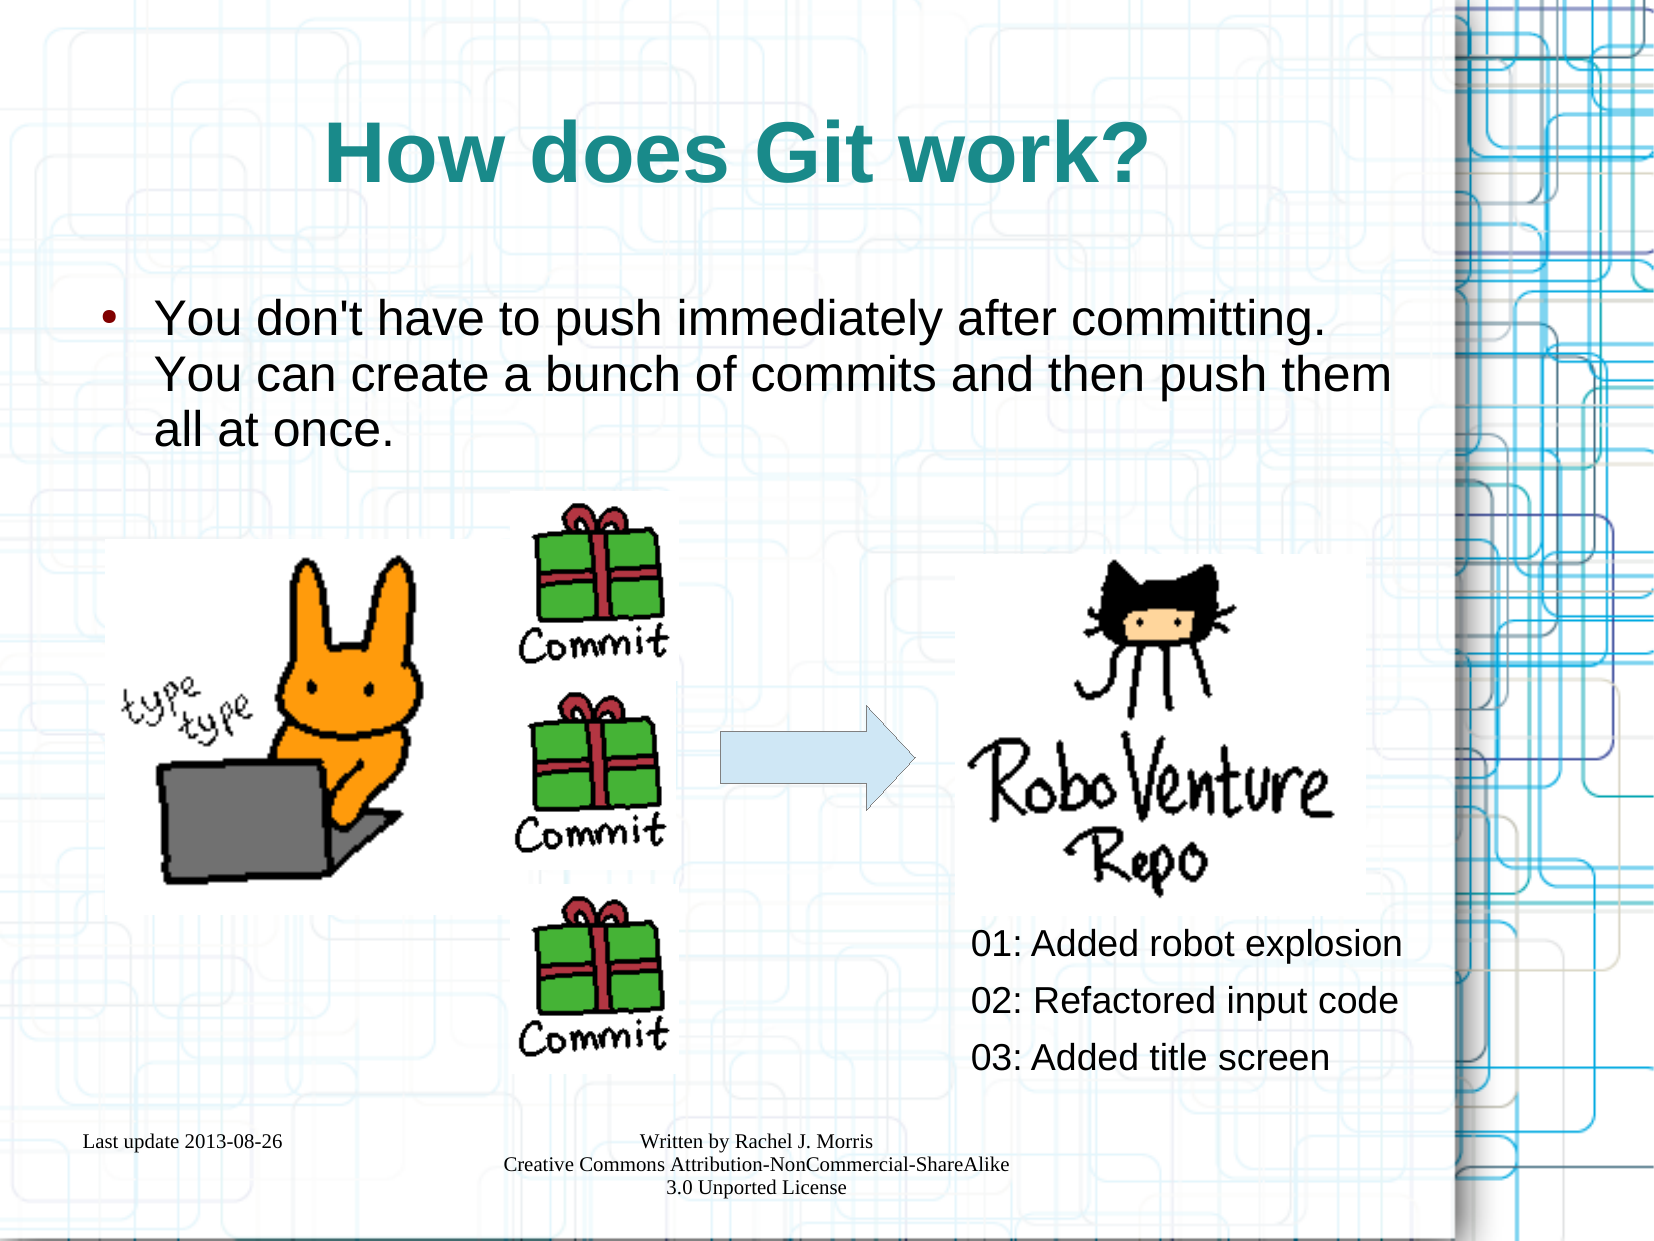

# How does Git work?
You don't have to push immediately after committing. You can create a bunch of commits and then push them all at once.
01: Added robot explosion
02: Refactored input code
03: Added title screen